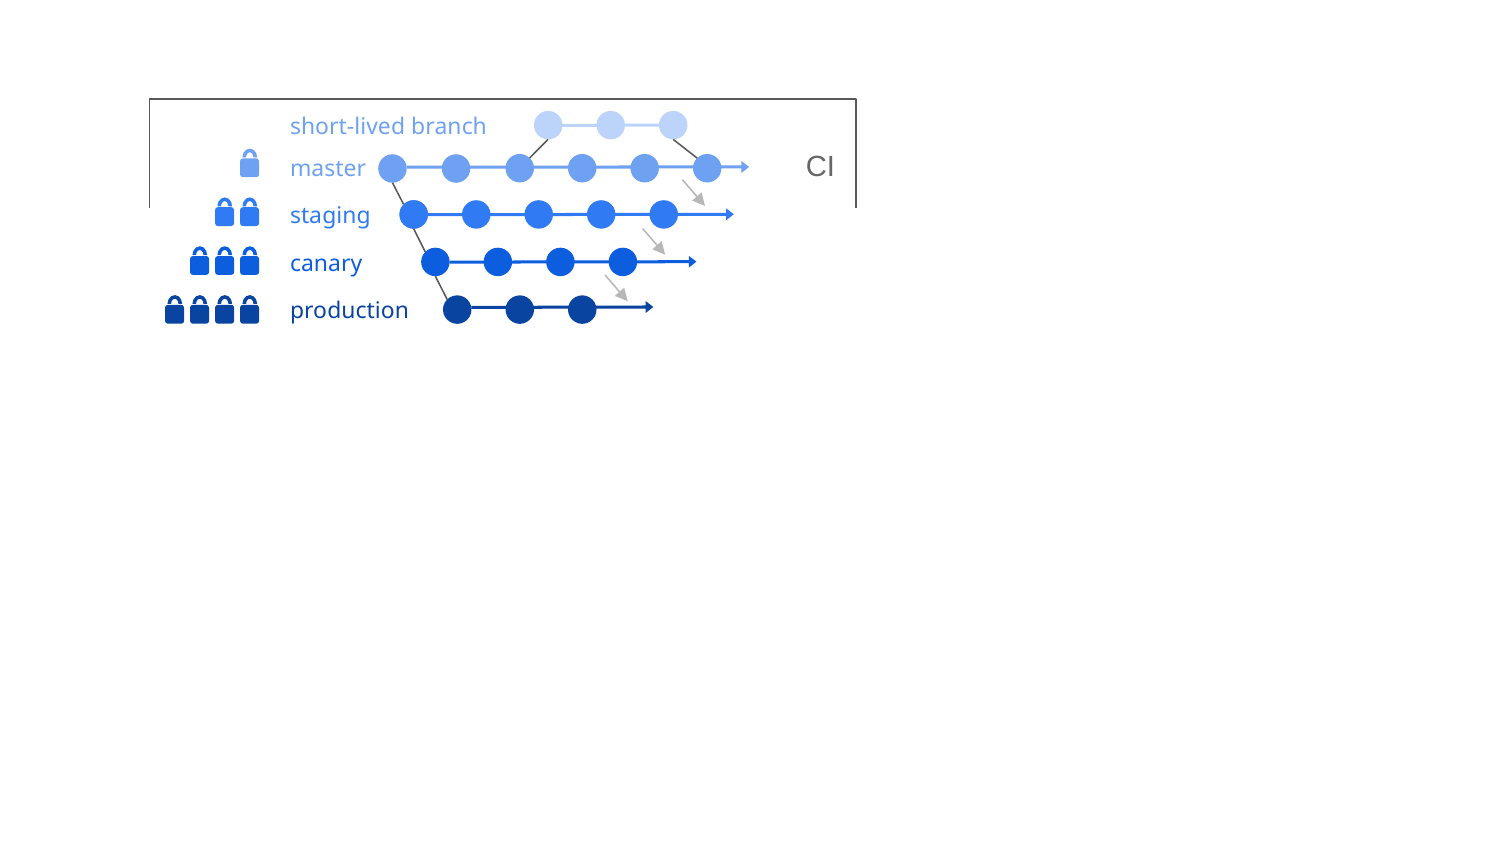

short-lived branch
CI
master
staging
canary
production